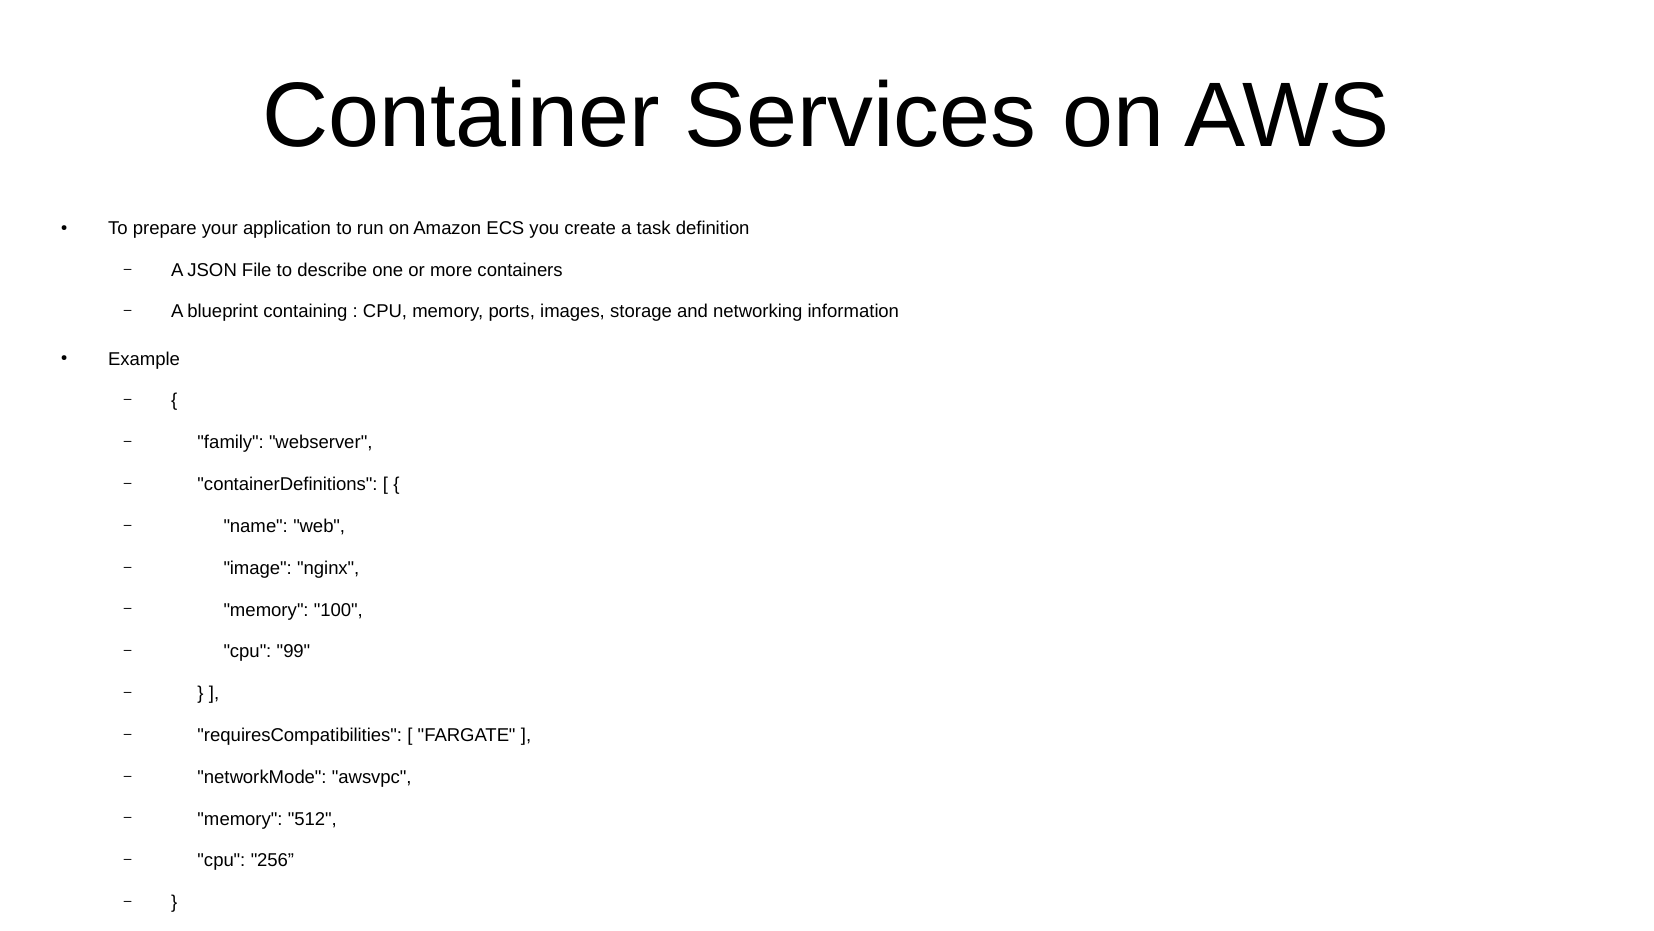

# Container Services on AWS
To prepare your application to run on Amazon ECS you create a task definition
A JSON File to describe one or more containers
A blueprint containing : CPU, memory, ports, images, storage and networking information
Example
{
 "family": "webserver",
 "containerDefinitions": [ {
 "name": "web",
 "image": "nginx",
 "memory": "100",
 "cpu": "99"
 } ],
 "requiresCompatibilities": [ "FARGATE" ],
 "networkMode": "awsvpc",
 "memory": "512",
 "cpu": "256”
}